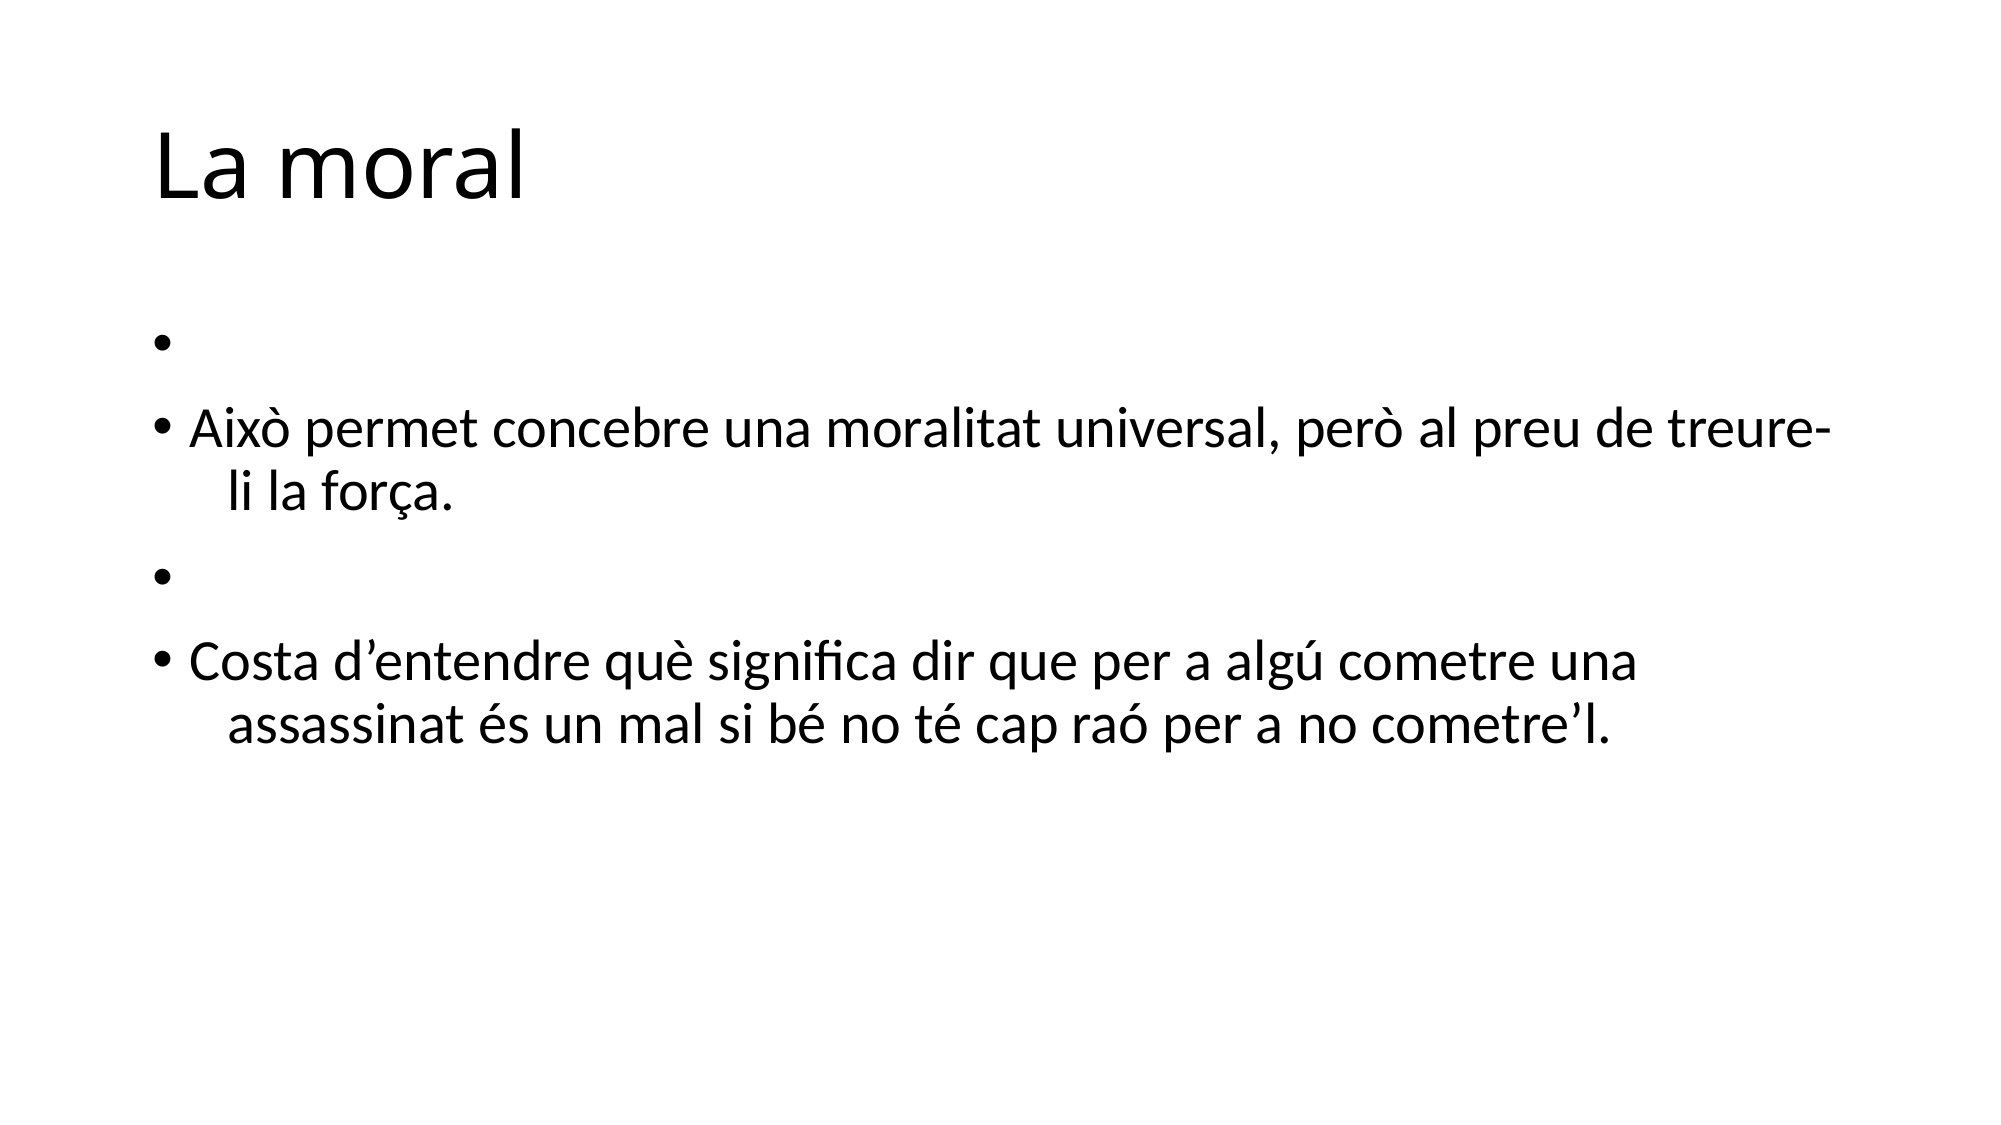

# La moral
Això permet concebre una moralitat universal, però al preu de treure-li la força.
Costa d’entendre què significa dir que per a algú cometre una assassinat és un mal si bé no té cap raó per a no cometre’l.